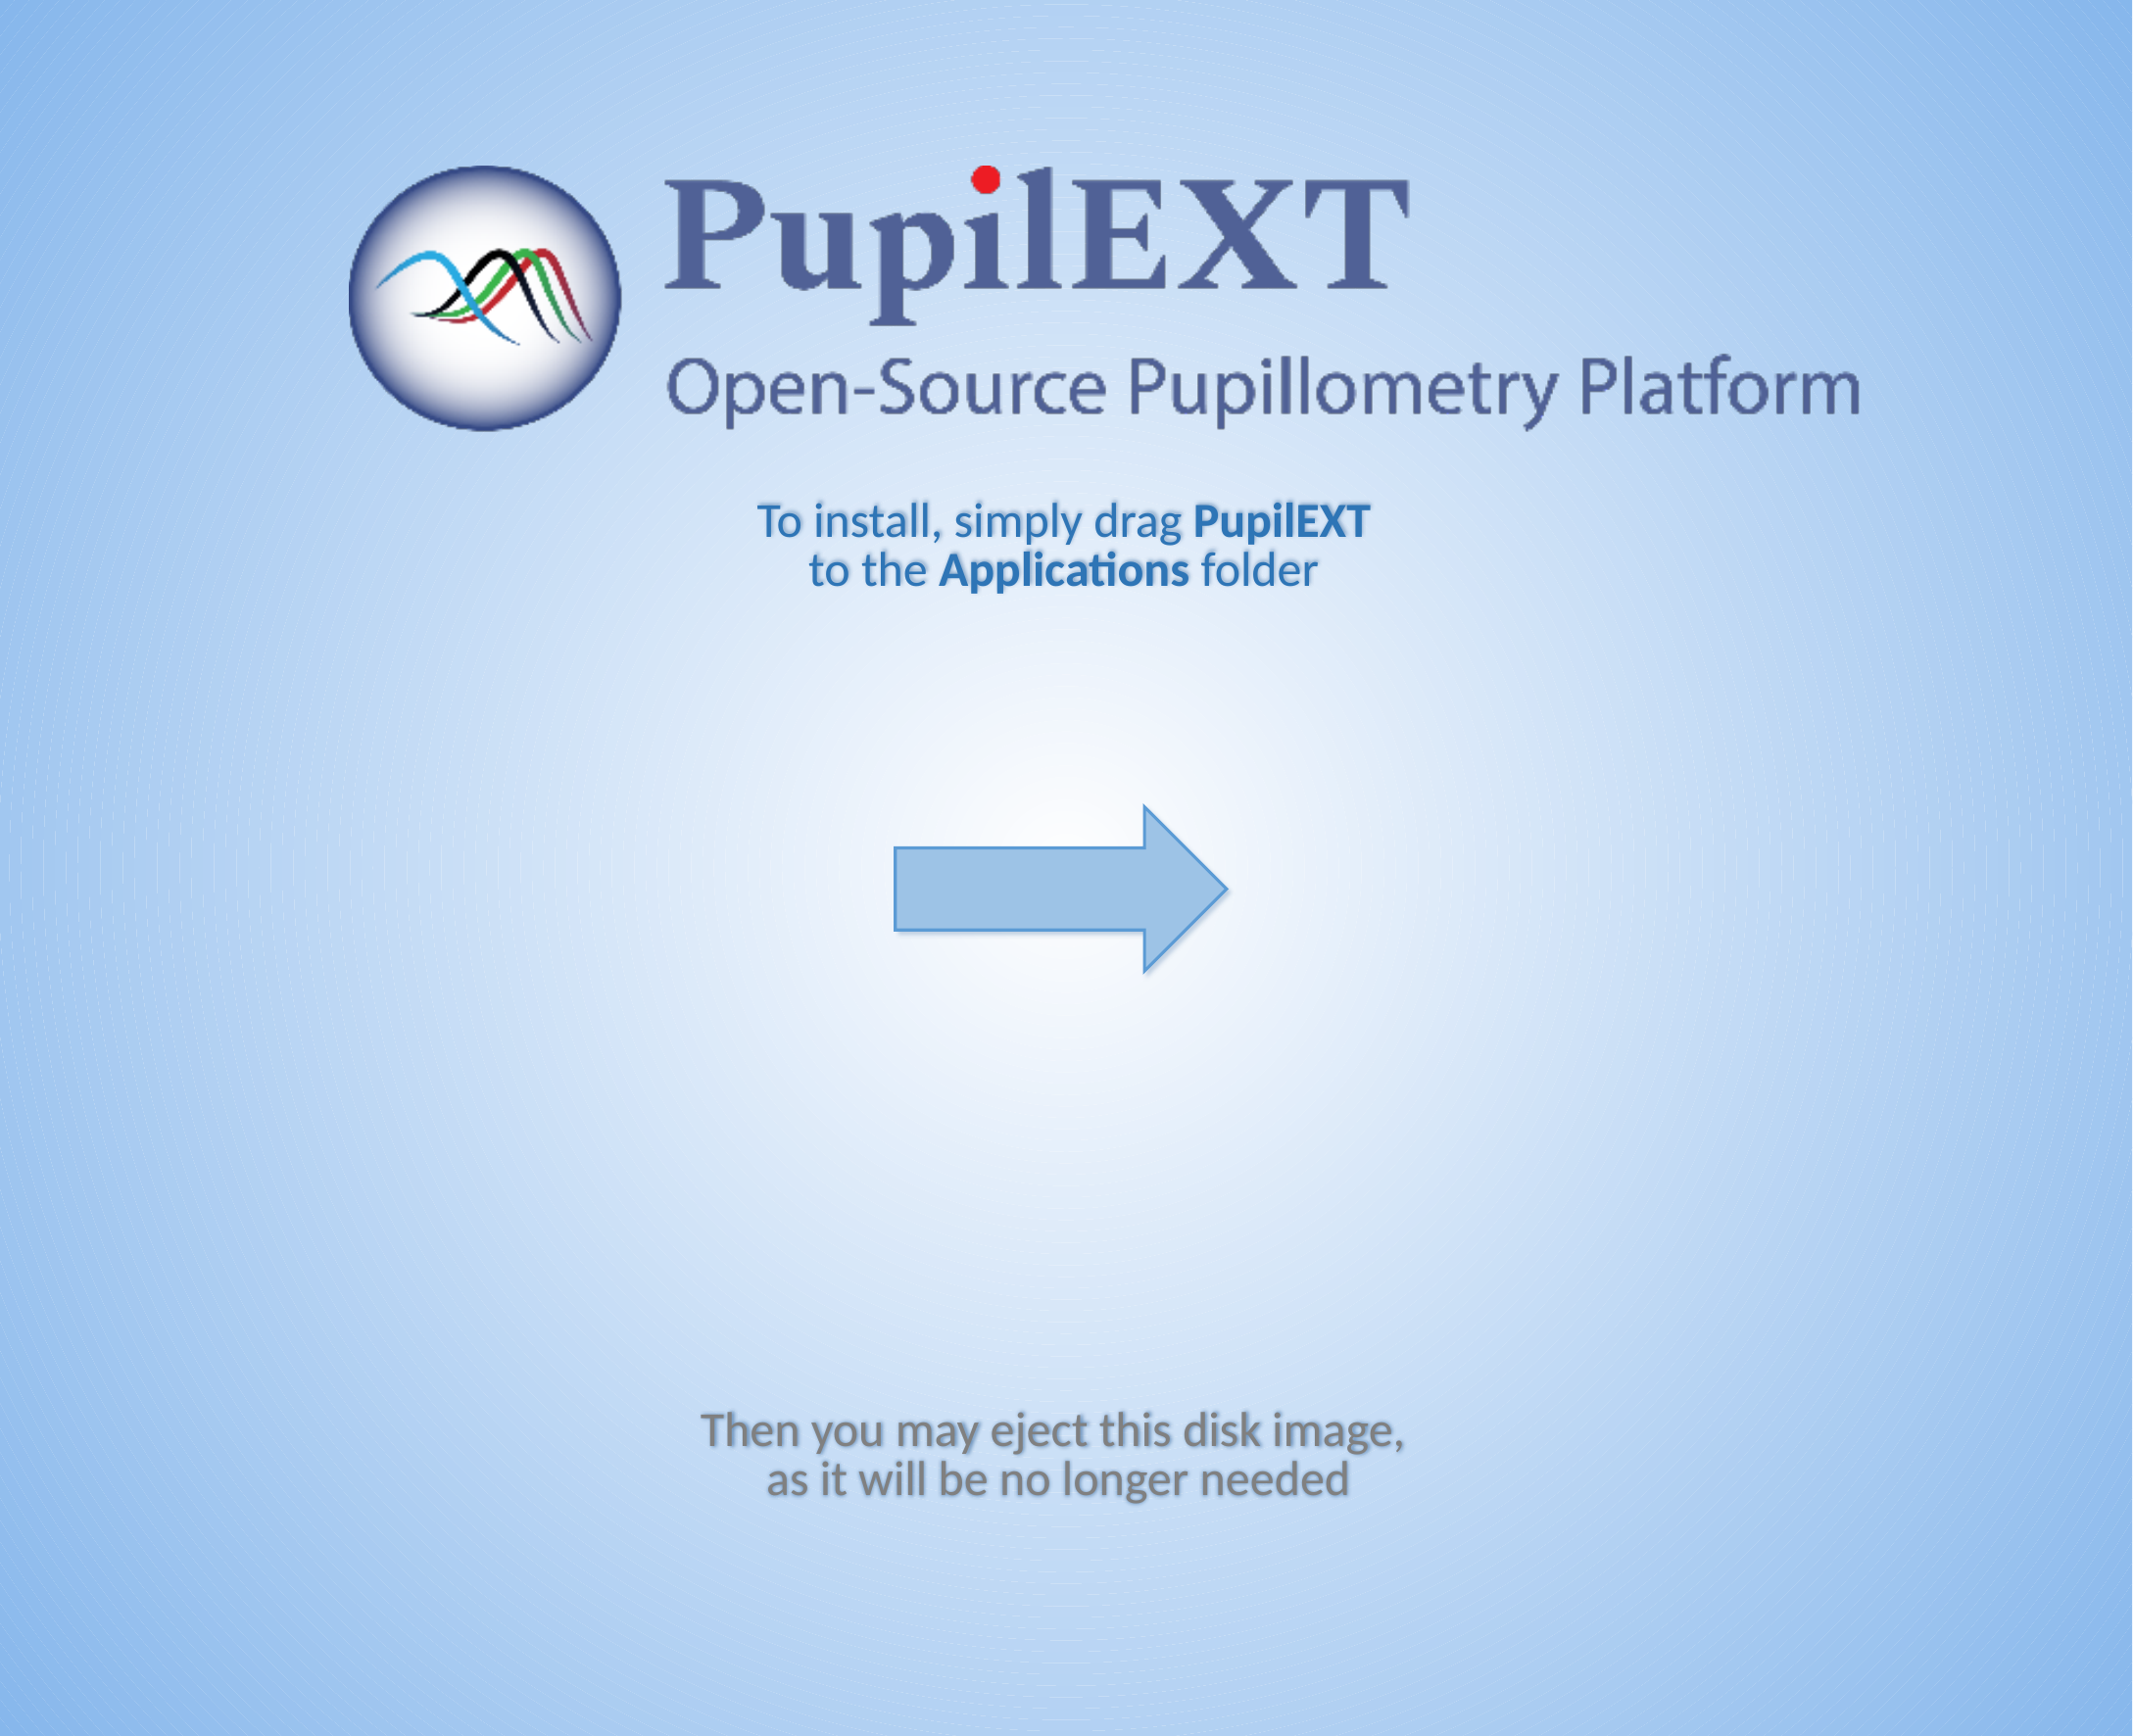

To install, simply drag PupilEXT
to the Applications folder
Then you may eject this disk image,
as it will be no longer needed